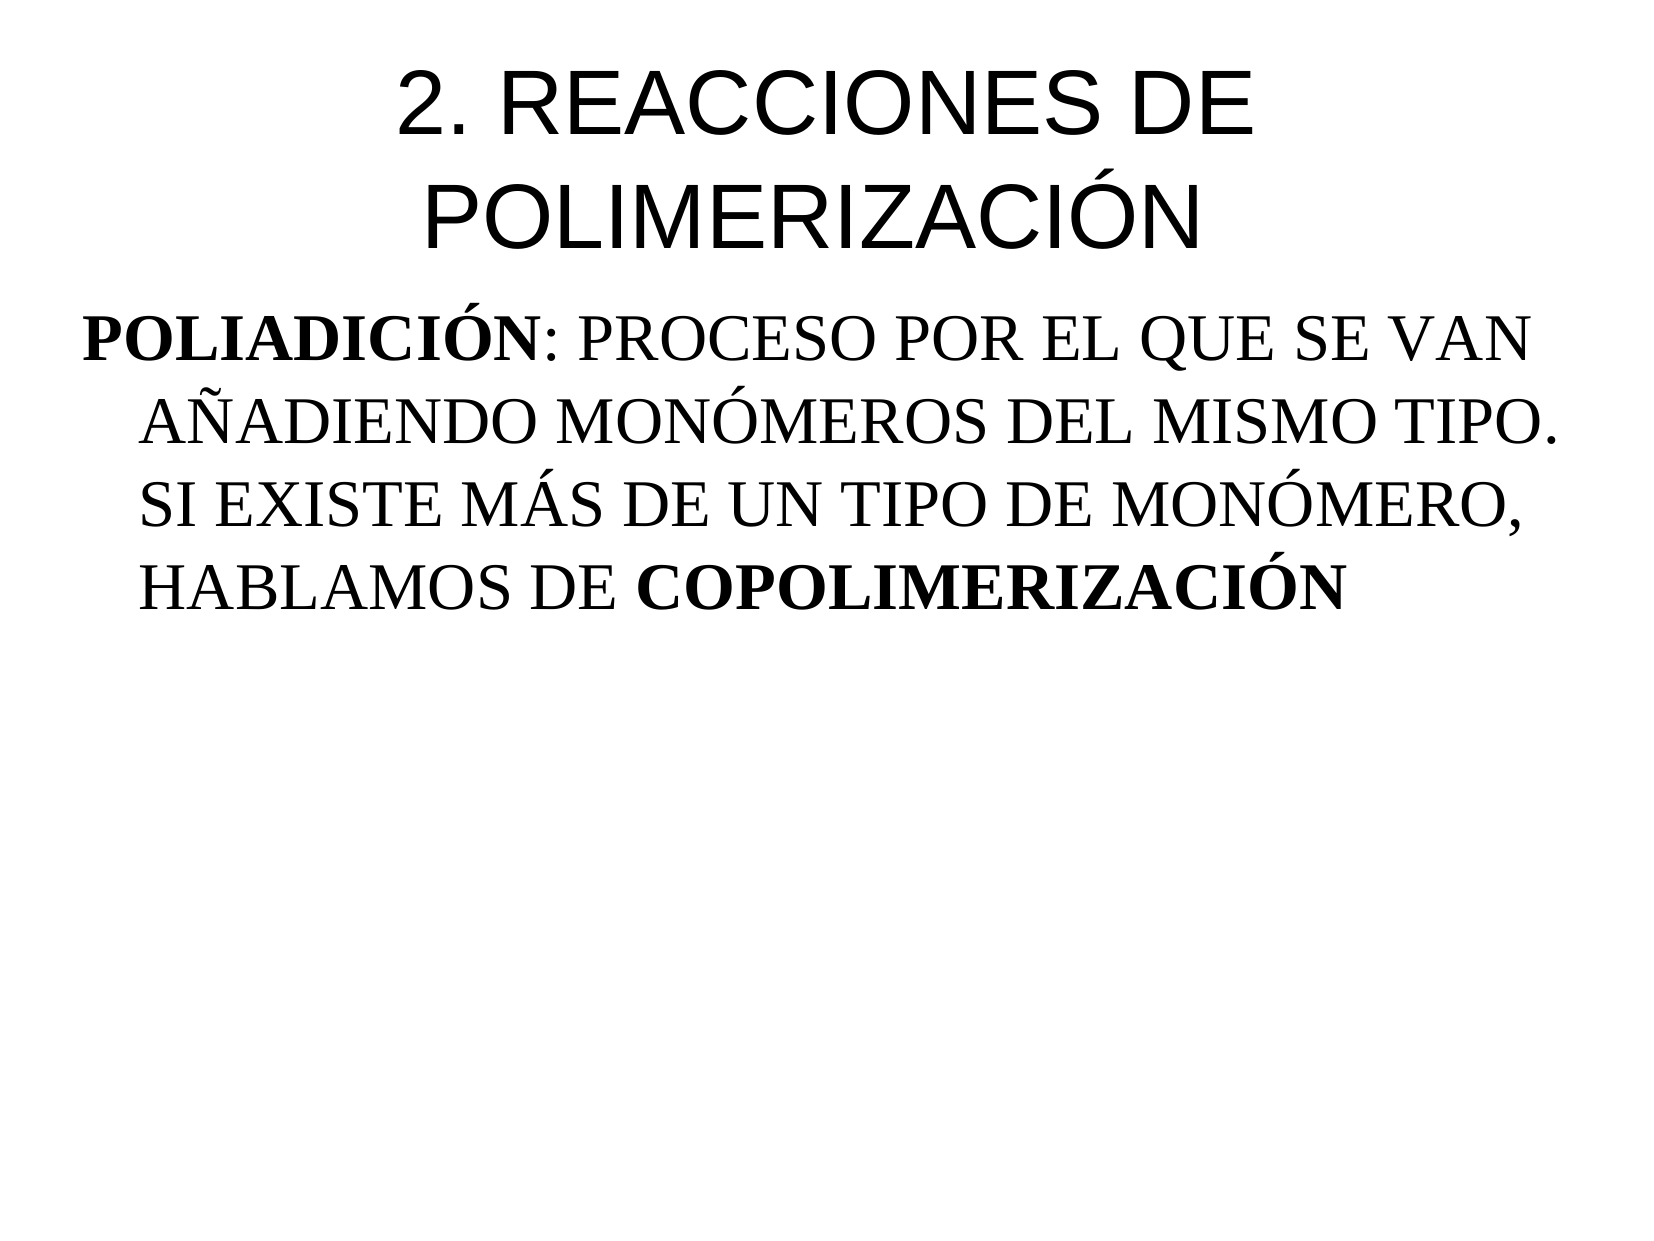

# 2. REACCIONES DE POLIMERIZACIÓN
POLIADICIÓN: PROCESO POR EL QUE SE VAN AÑADIENDO MONÓMEROS DEL MISMO TIPO. SI EXISTE MÁS DE UN TIPO DE MONÓMERO, HABLAMOS DE COPOLIMERIZACIÓN